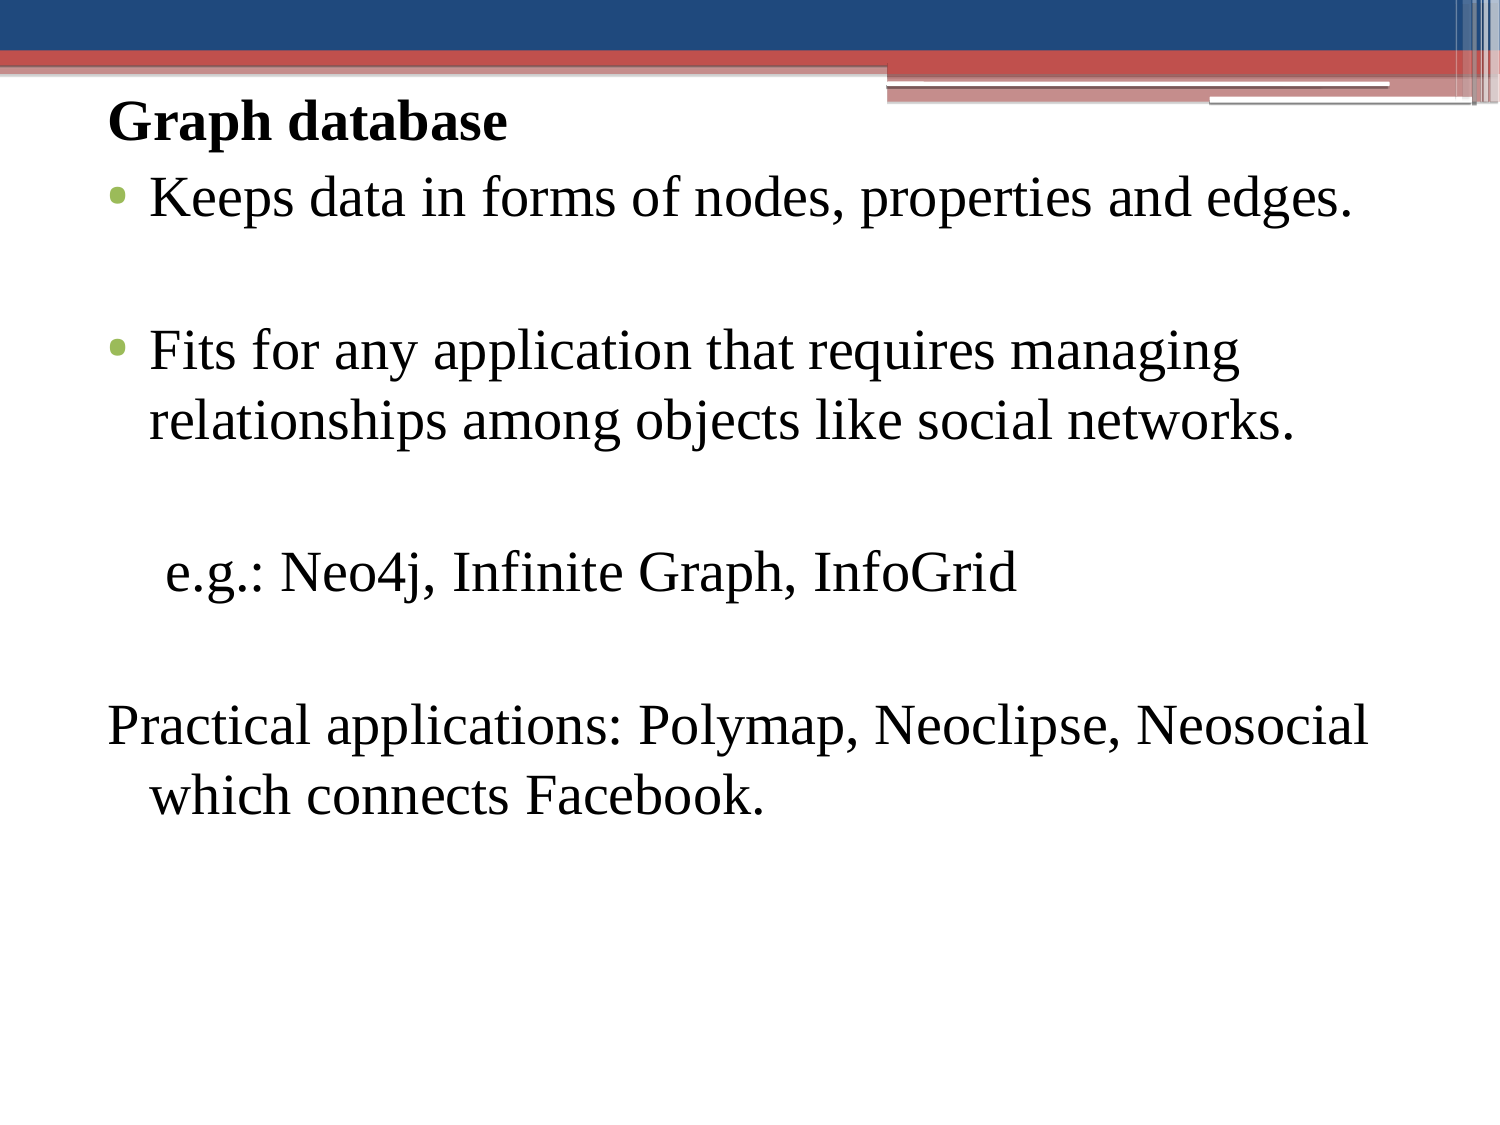

# Graph database
Keeps data in forms of nodes, properties and edges.
Fits for any application that requires managing relationships among objects like social networks.
 e.g.: Neo4j, Infinite Graph, InfoGrid
Practical applications: Polymap, Neoclipse, Neosocial which connects Facebook.